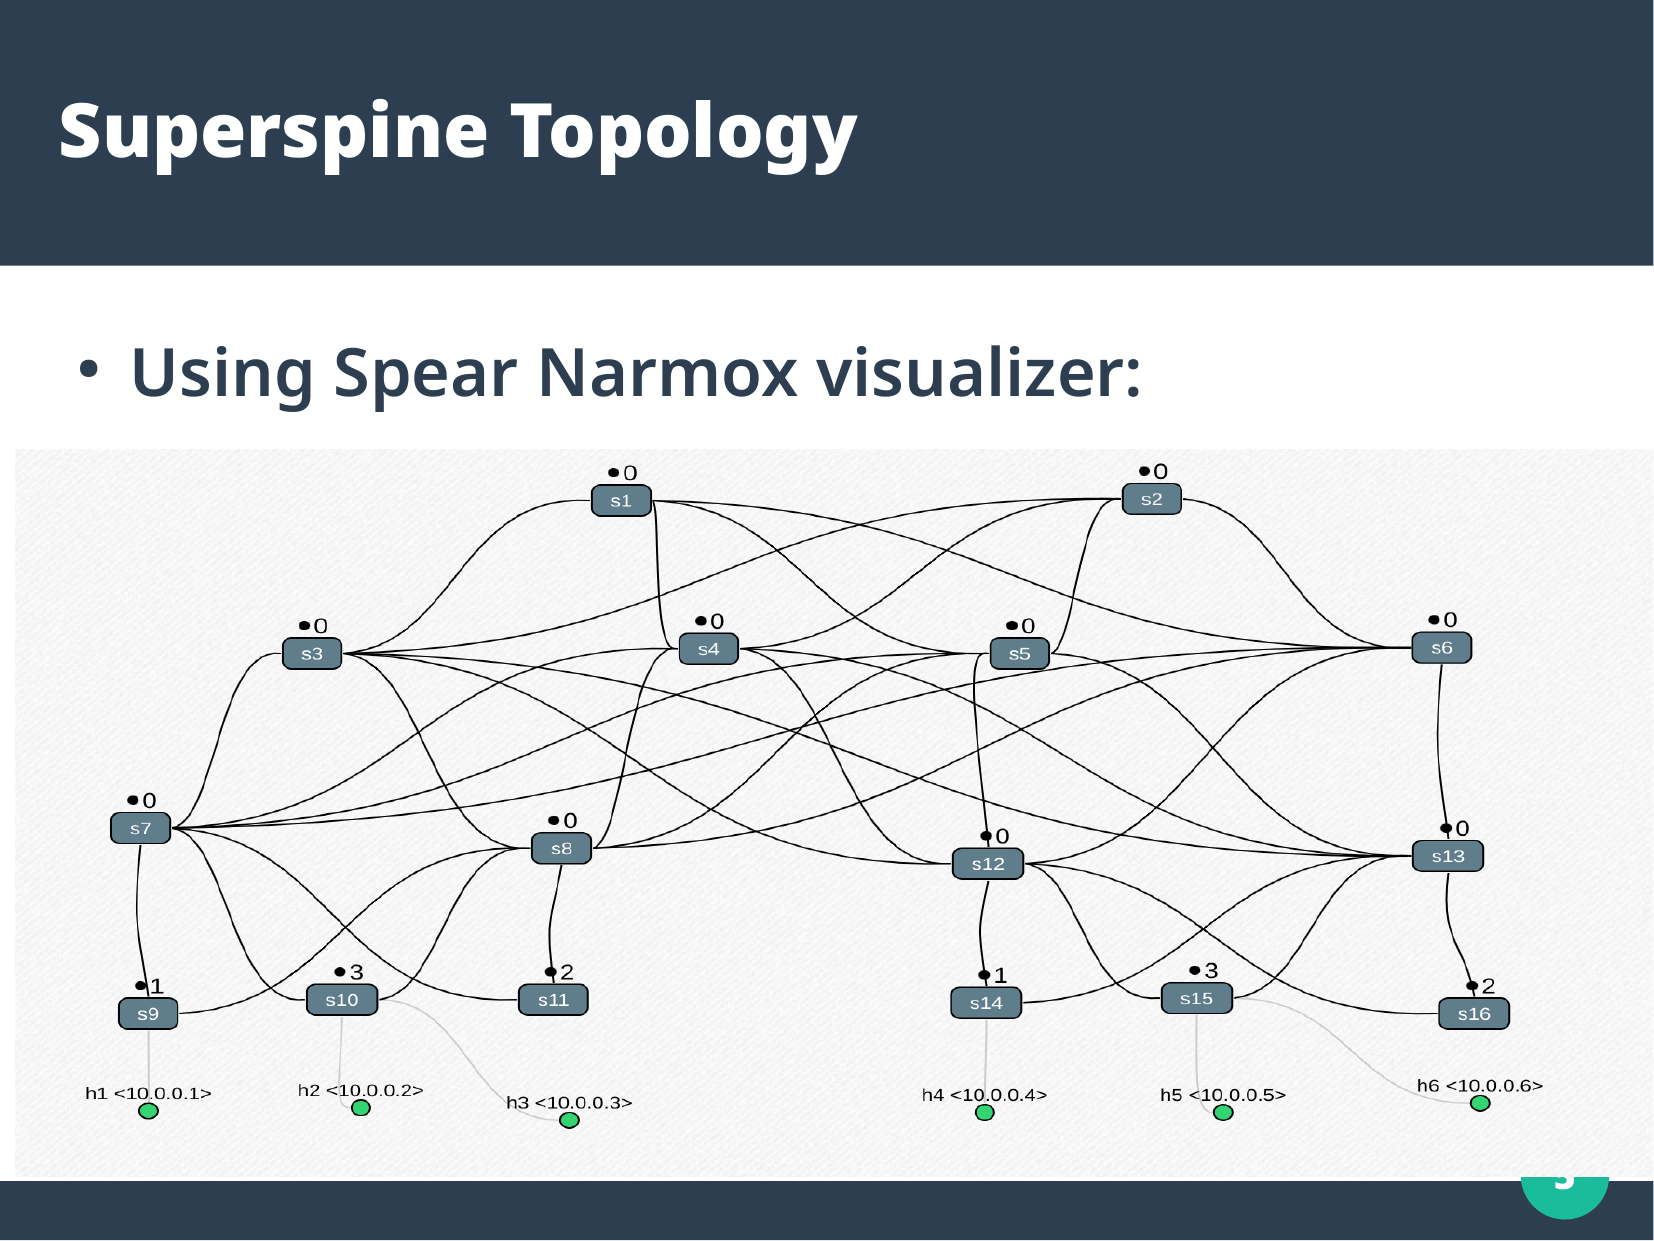

# Superspine Topology
Using Spear Narmox visualizer:
5